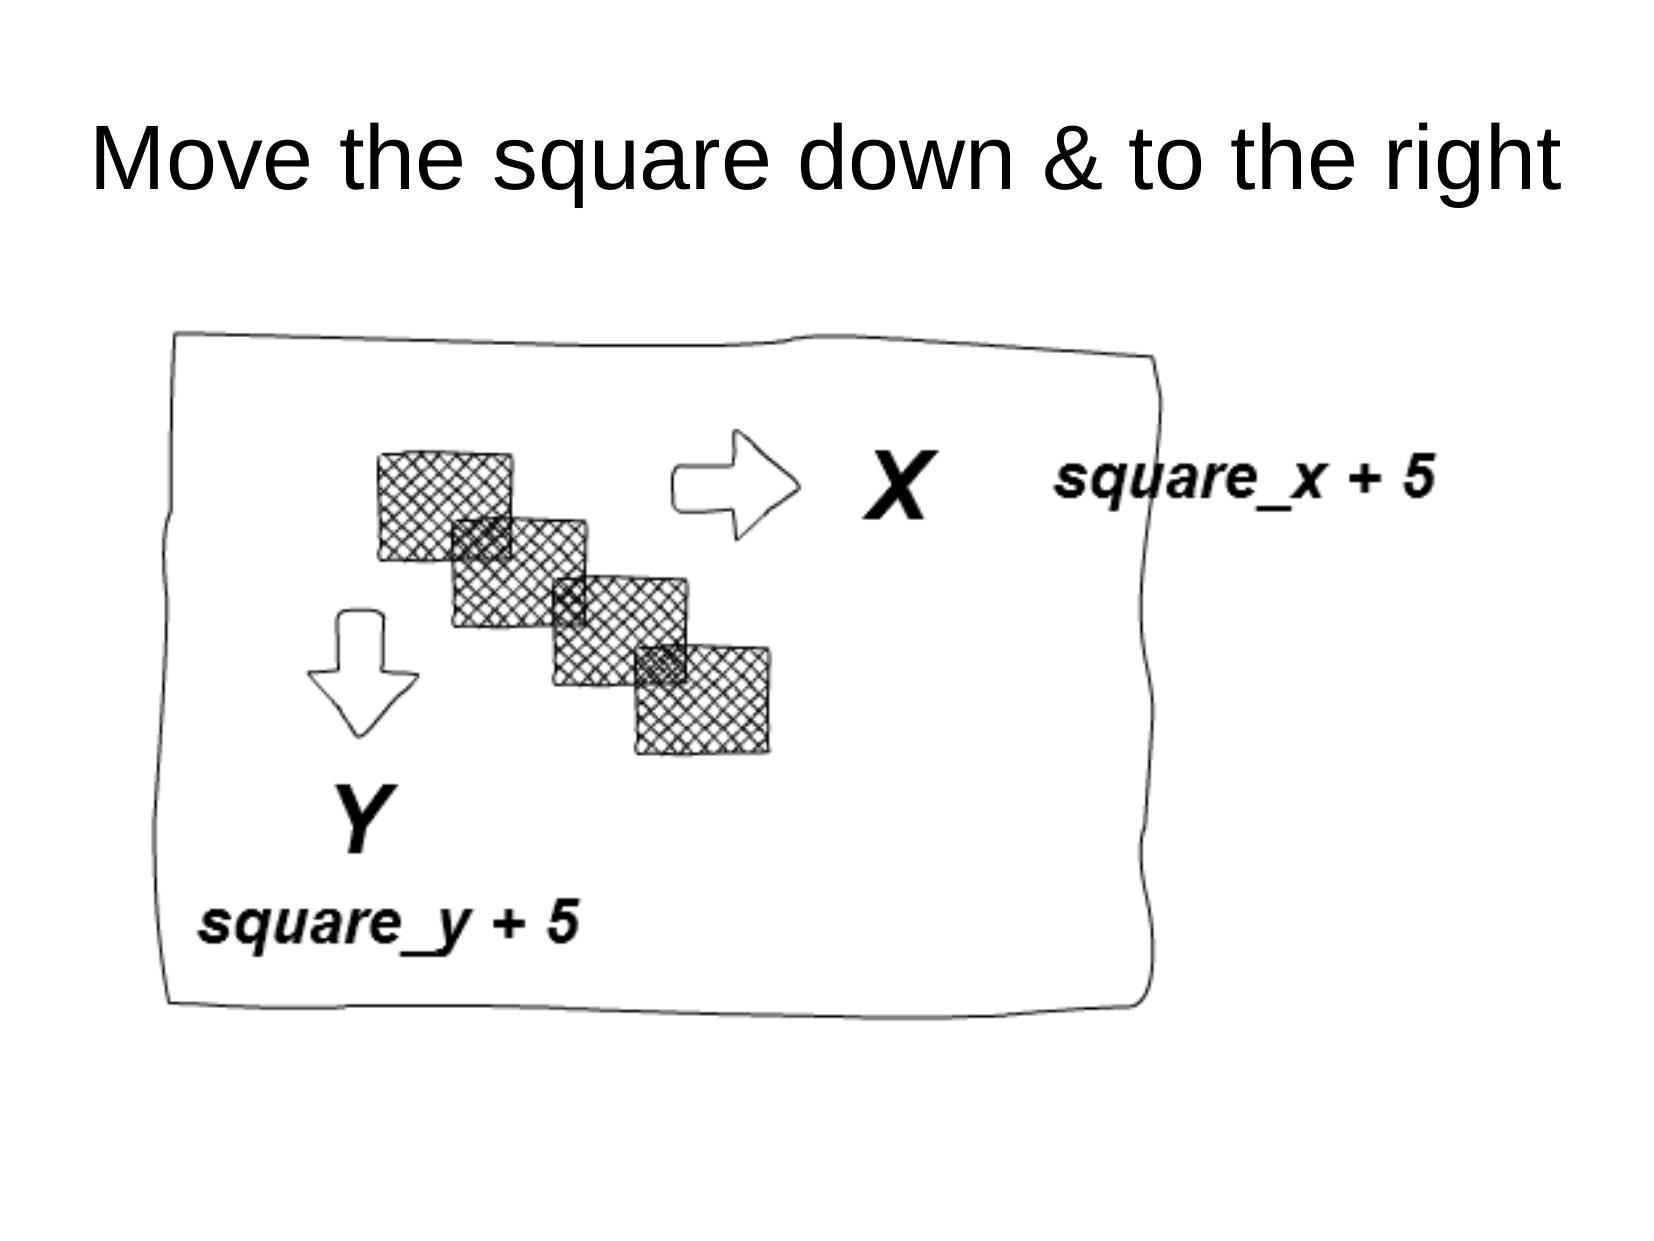

Move the square down & to the right